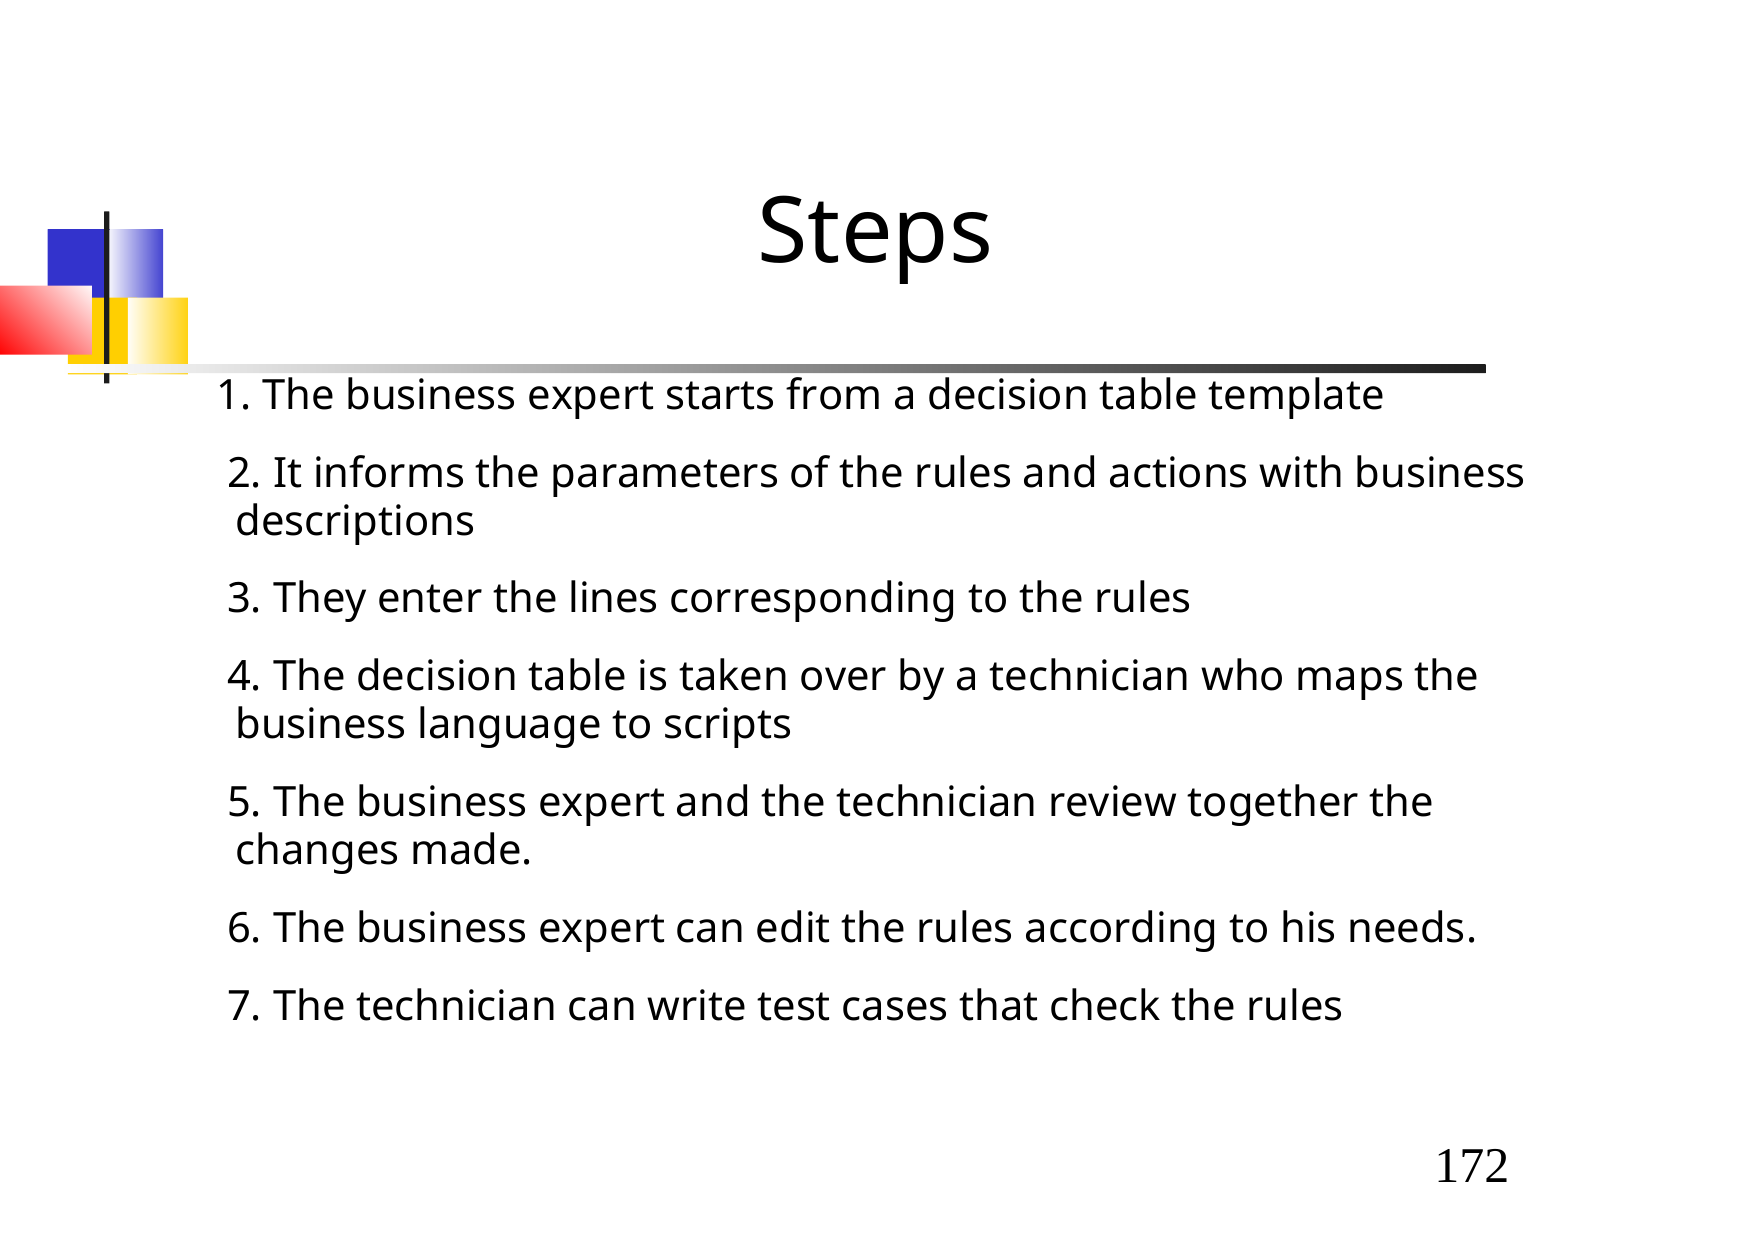

# Steps
 1. The business expert starts from a decision table template
    2. It informs the parameters of the rules and actions with business descriptions
    3. They enter the lines corresponding to the rules
    4. The decision table is taken over by a technician who maps the business language to scripts
    5. The business expert and the technician review together the changes made.
    6. The business expert can edit the rules according to his needs.
    7. The technician can write test cases that check the rules